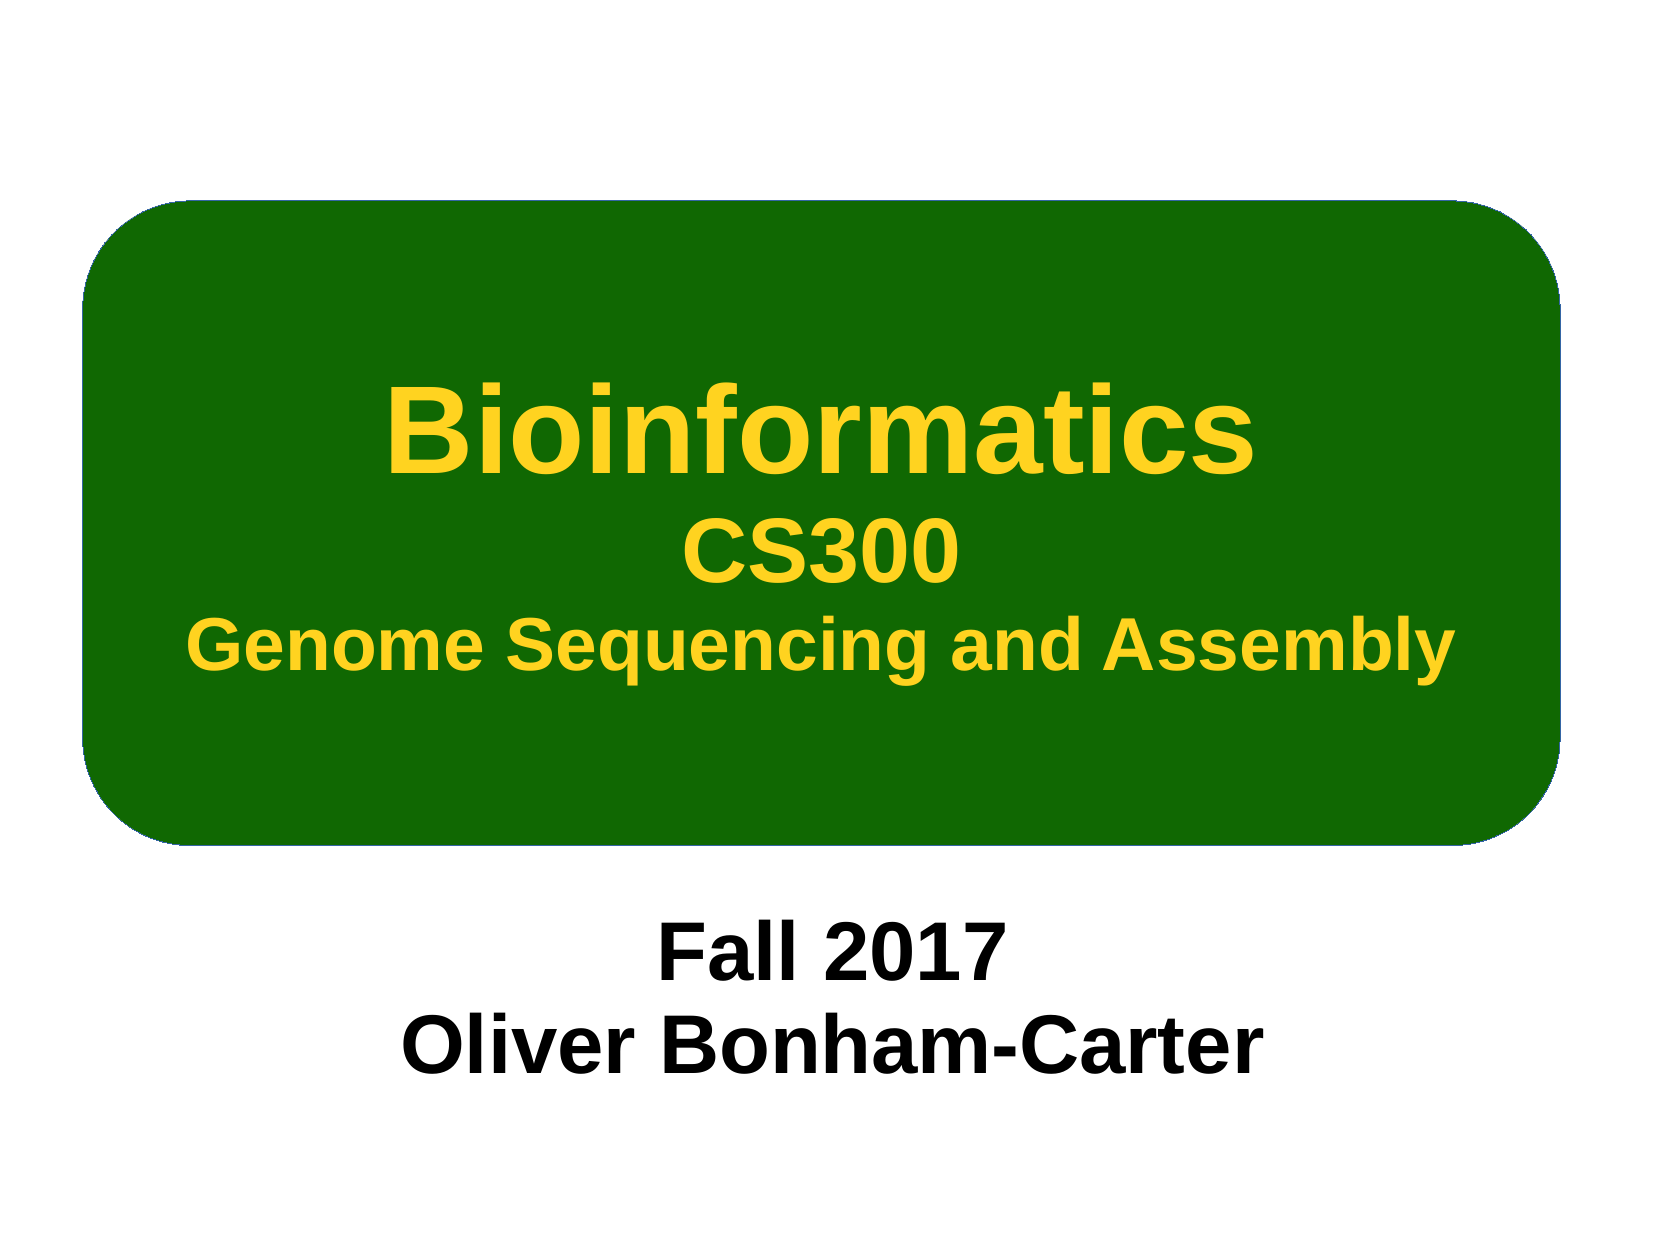

Bioinformatics
CS300
Genome Sequencing and Assembly
Fall 2017
Oliver Bonham-Carter